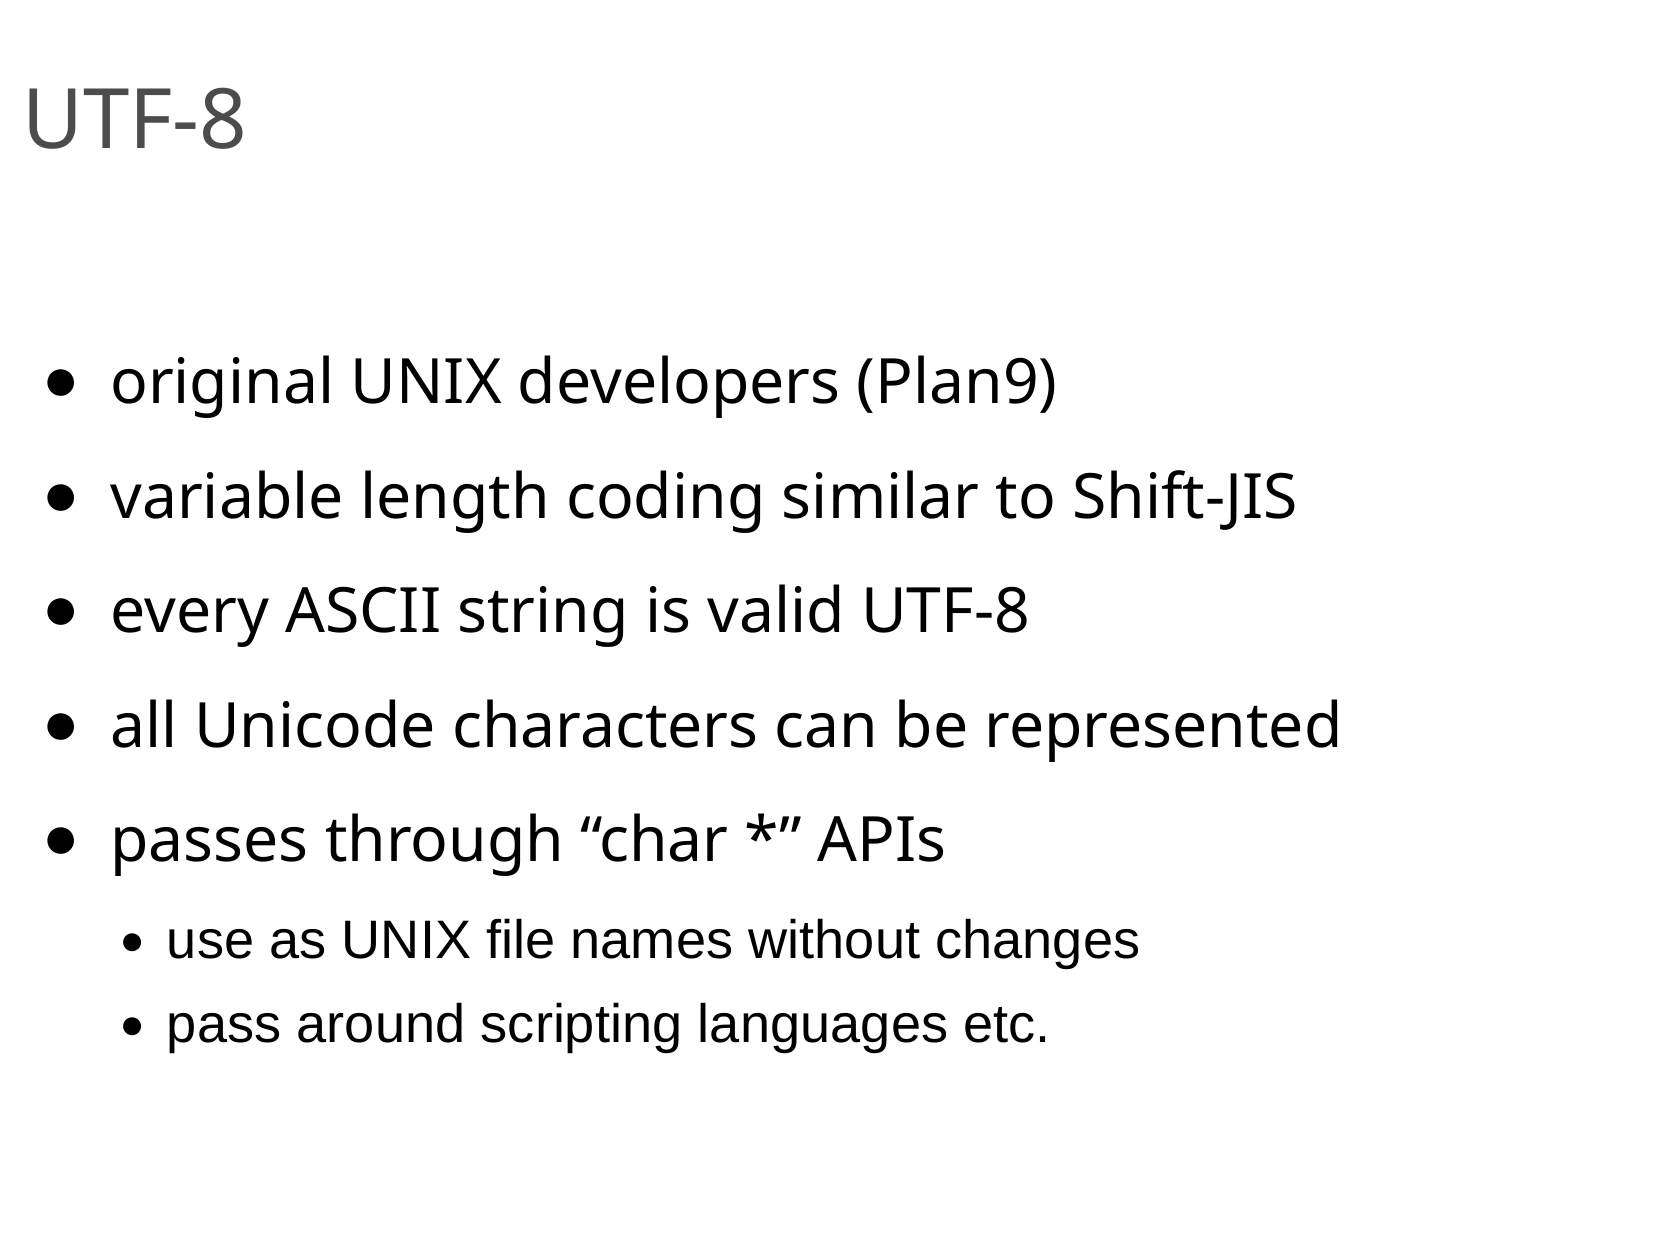

# UTF-8
original UNIX developers (Plan9)
variable length coding similar to Shift-JIS
every ASCII string is valid UTF-8
all Unicode characters can be represented
passes through “char *” APIs
use as UNIX file names without changes
pass around scripting languages etc.